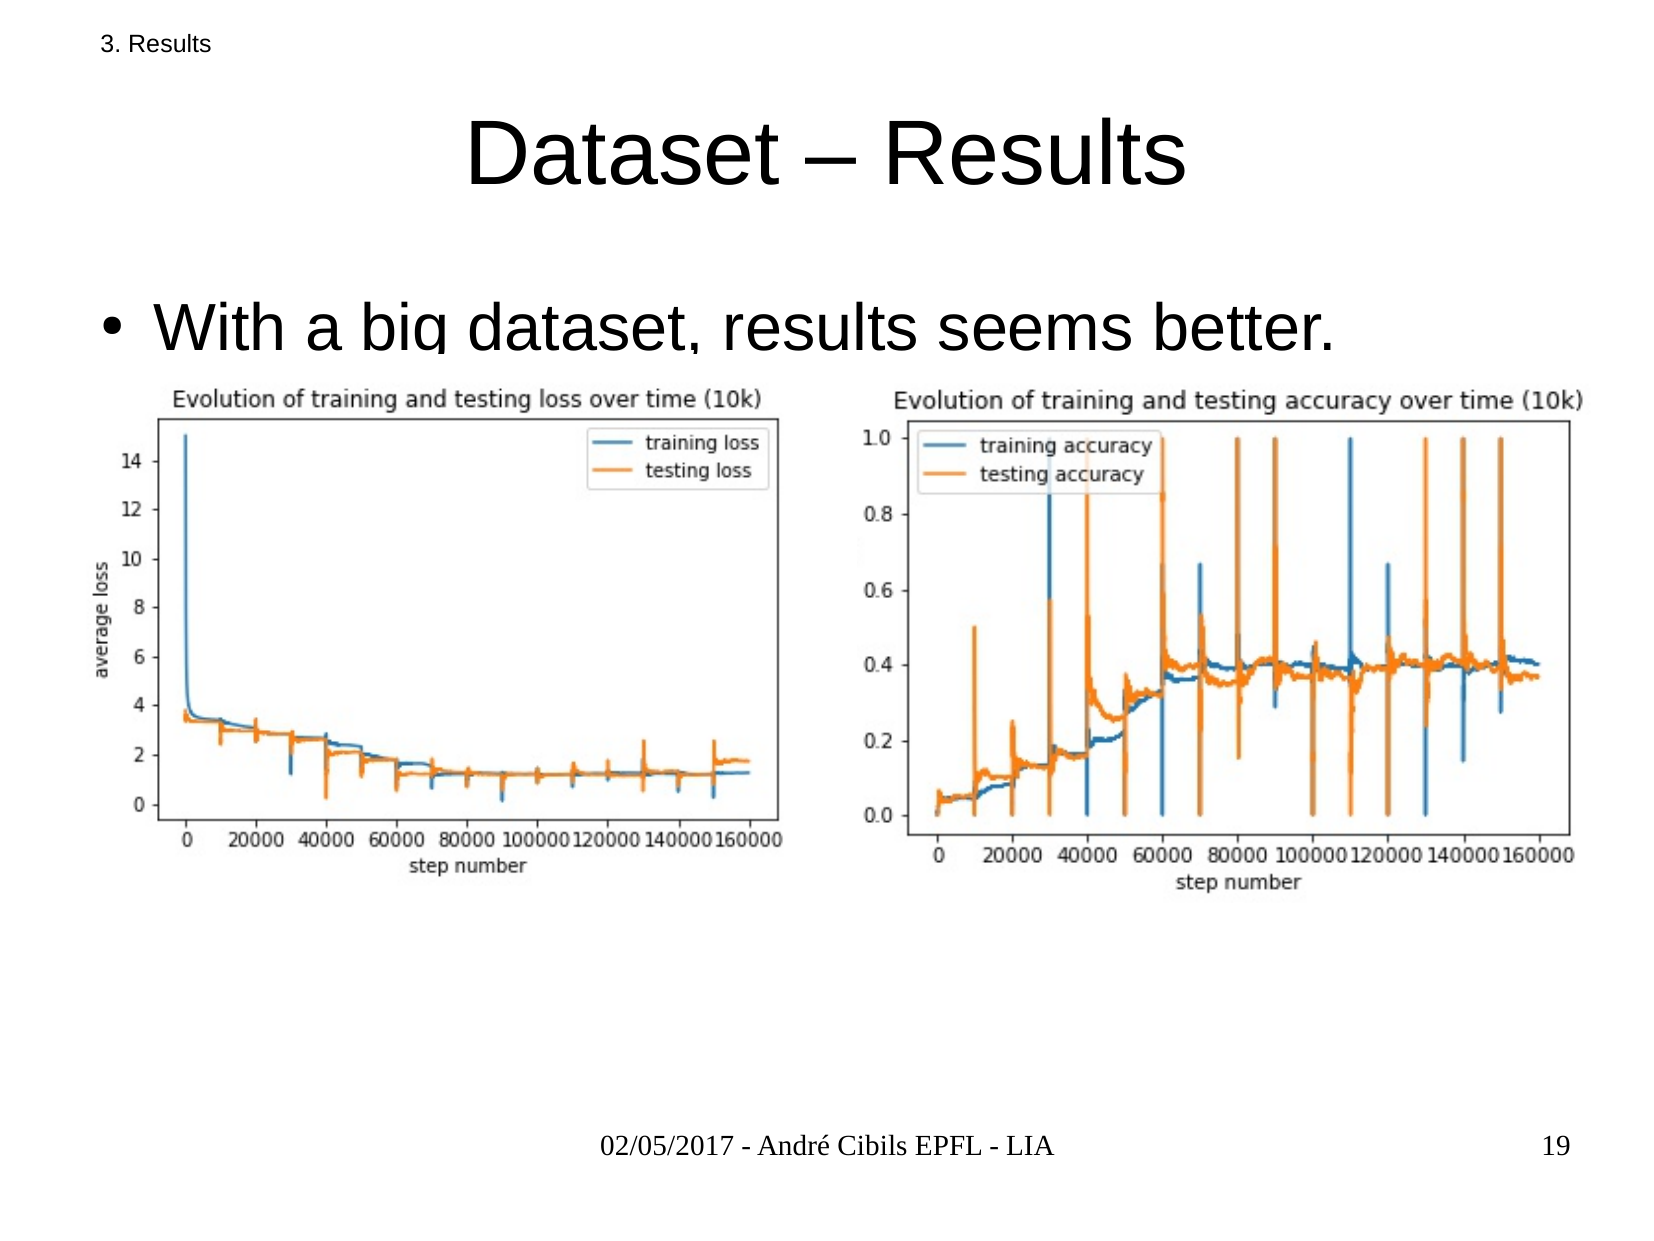

3. Results
# Dataset – Results
With a big dataset, results seems better.
02/05/2017 - André Cibils EPFL - LIA
19